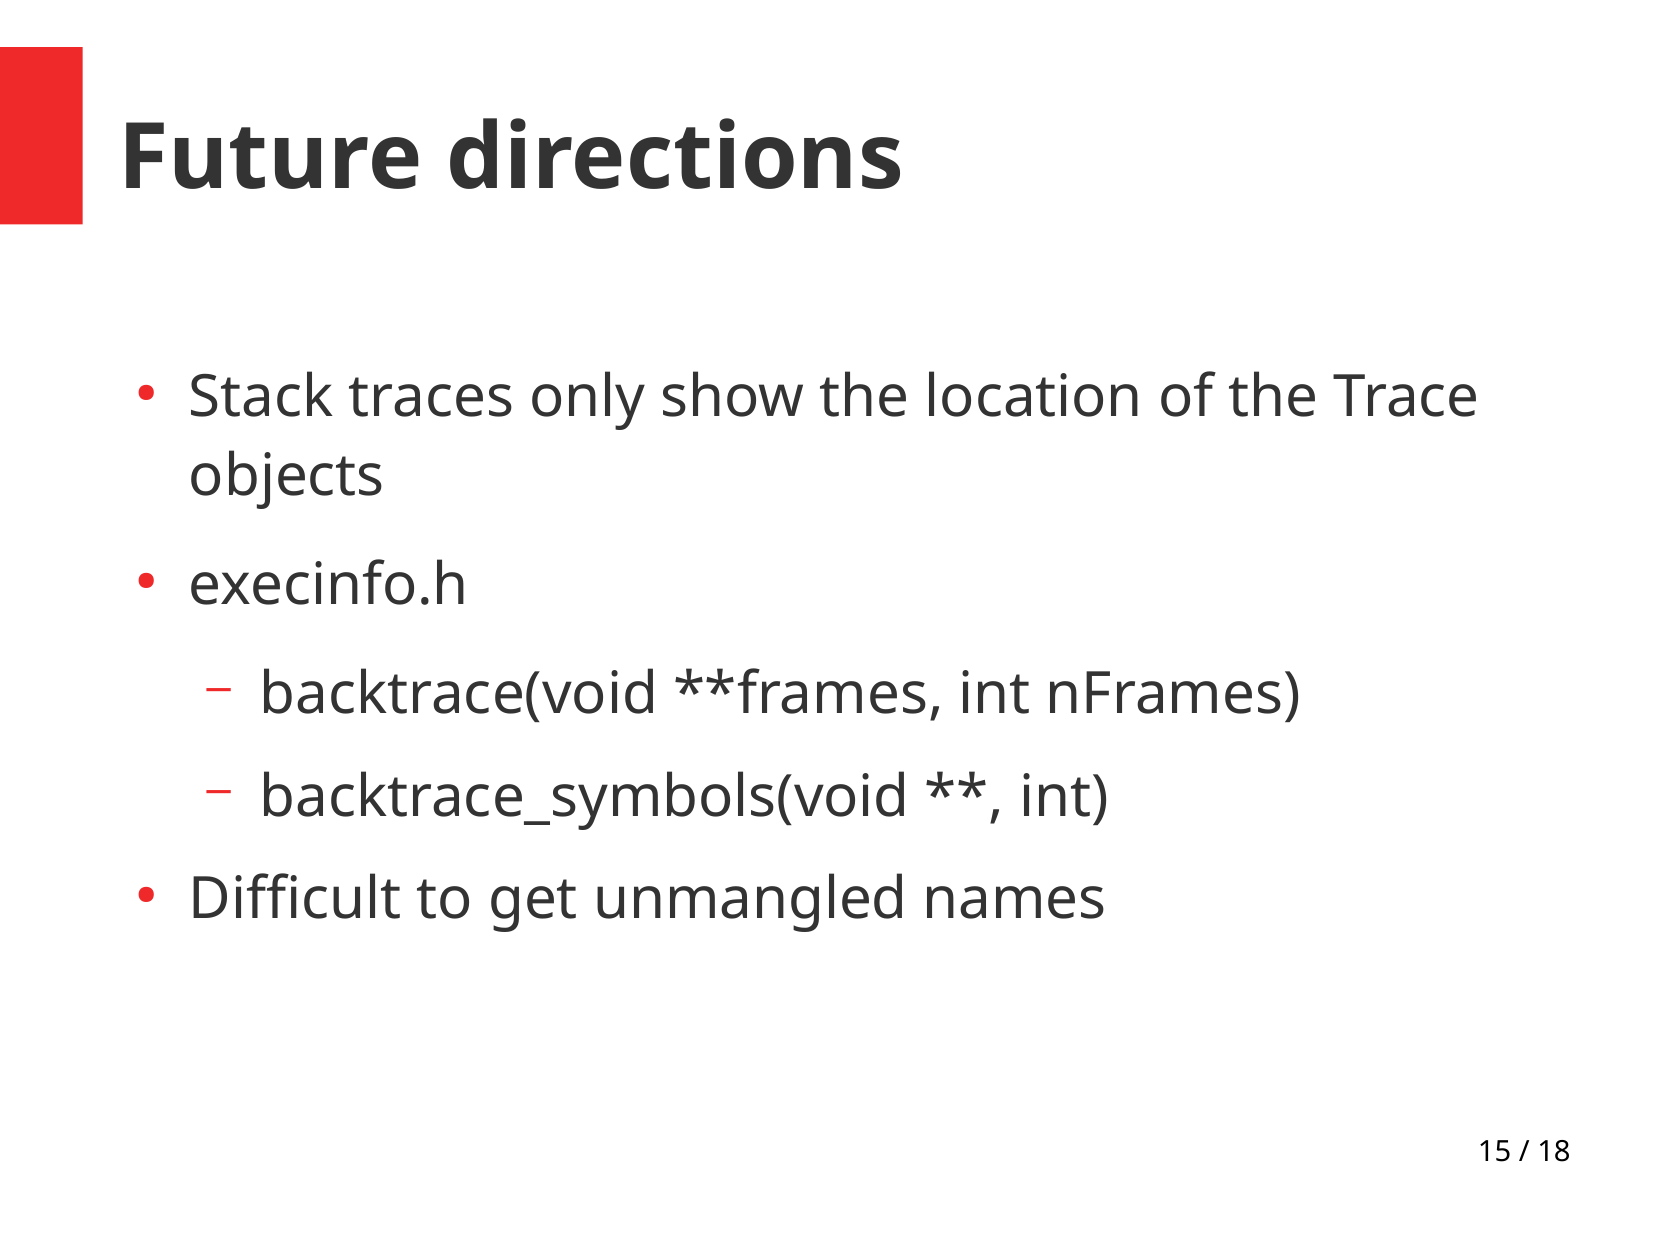

# Future directions
Stack traces only show the location of the Trace objects
execinfo.h
backtrace(void **frames, int nFrames)
backtrace_symbols(void **, int)
Difficult to get unmangled names
15